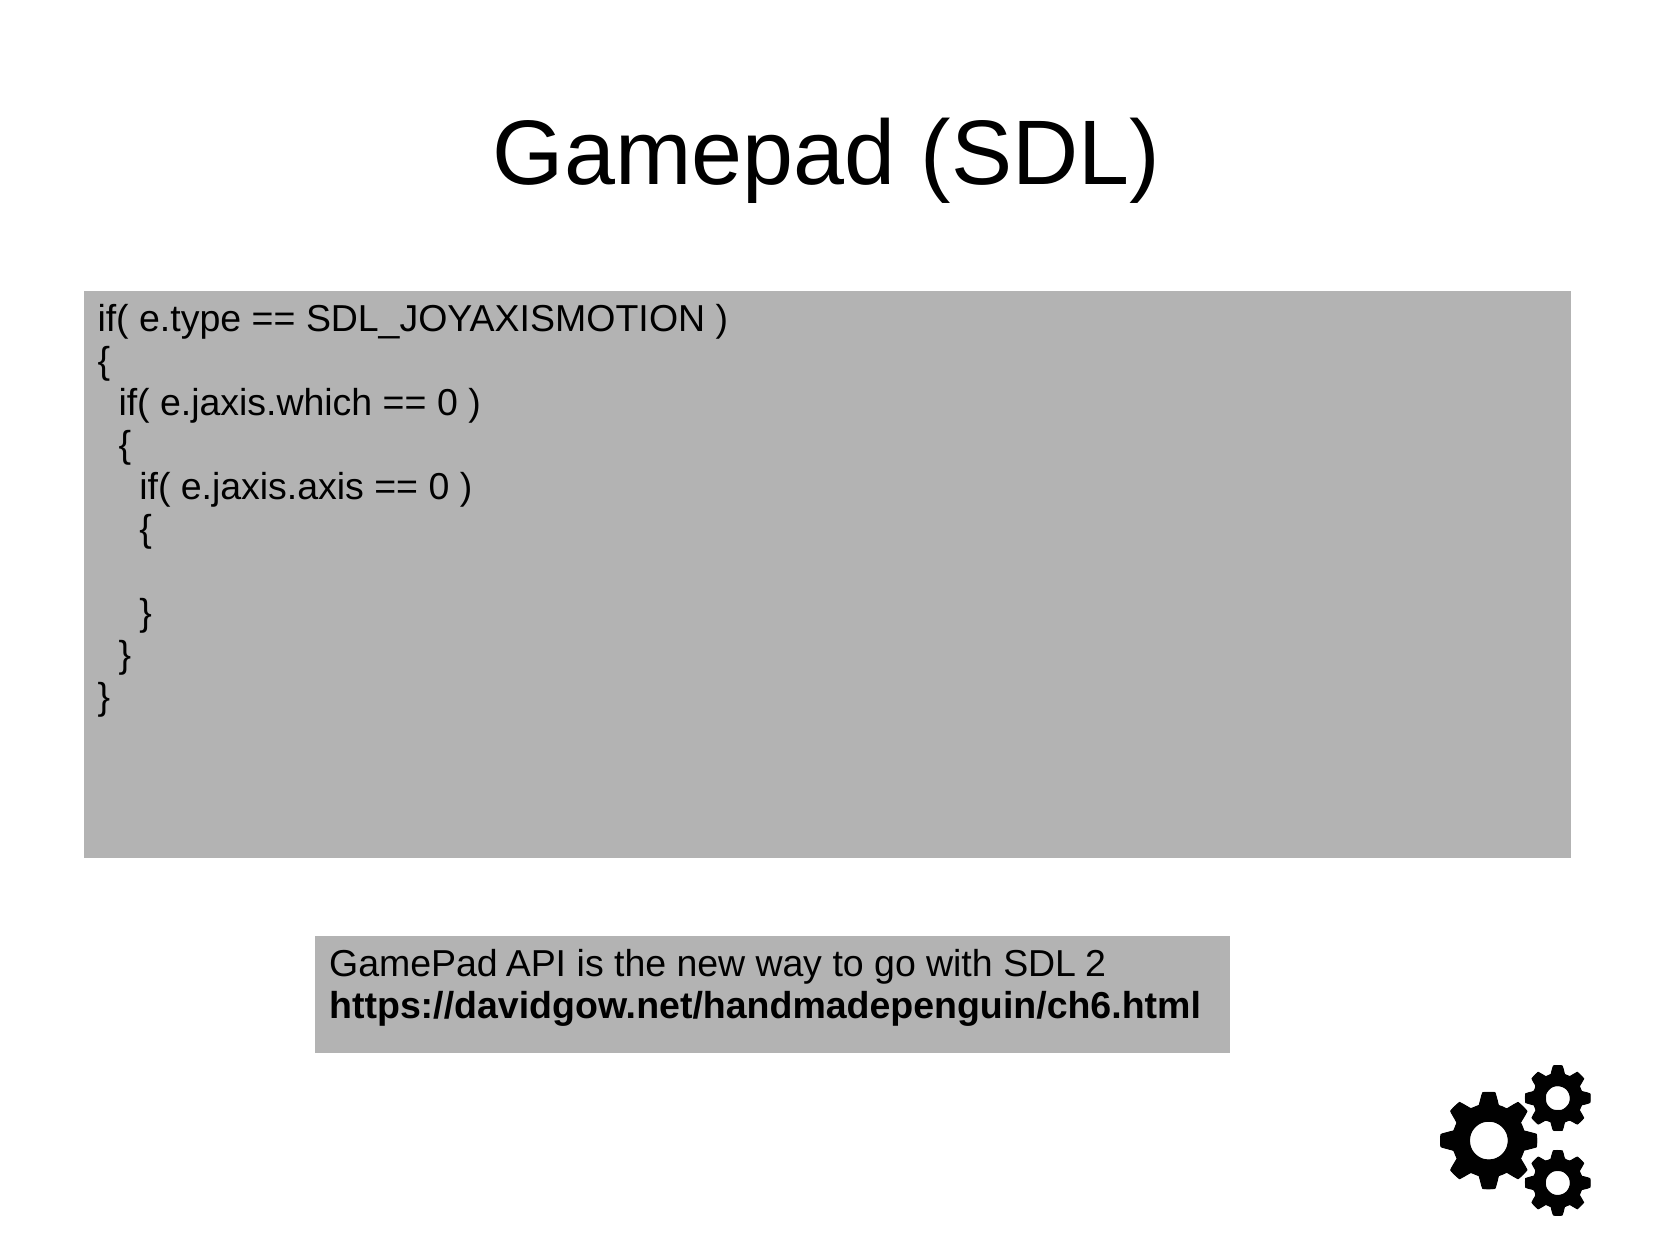

# Gamepad (SDL)
| if( e.type == SDL\_JOYAXISMOTION ) { if( e.jaxis.which == 0 ) { if( e.jaxis.axis == 0 ) { } } } |
| --- |
| GamePad API is the new way to go with SDL 2 https://davidgow.net/handmadepenguin/ch6.html |
| --- |